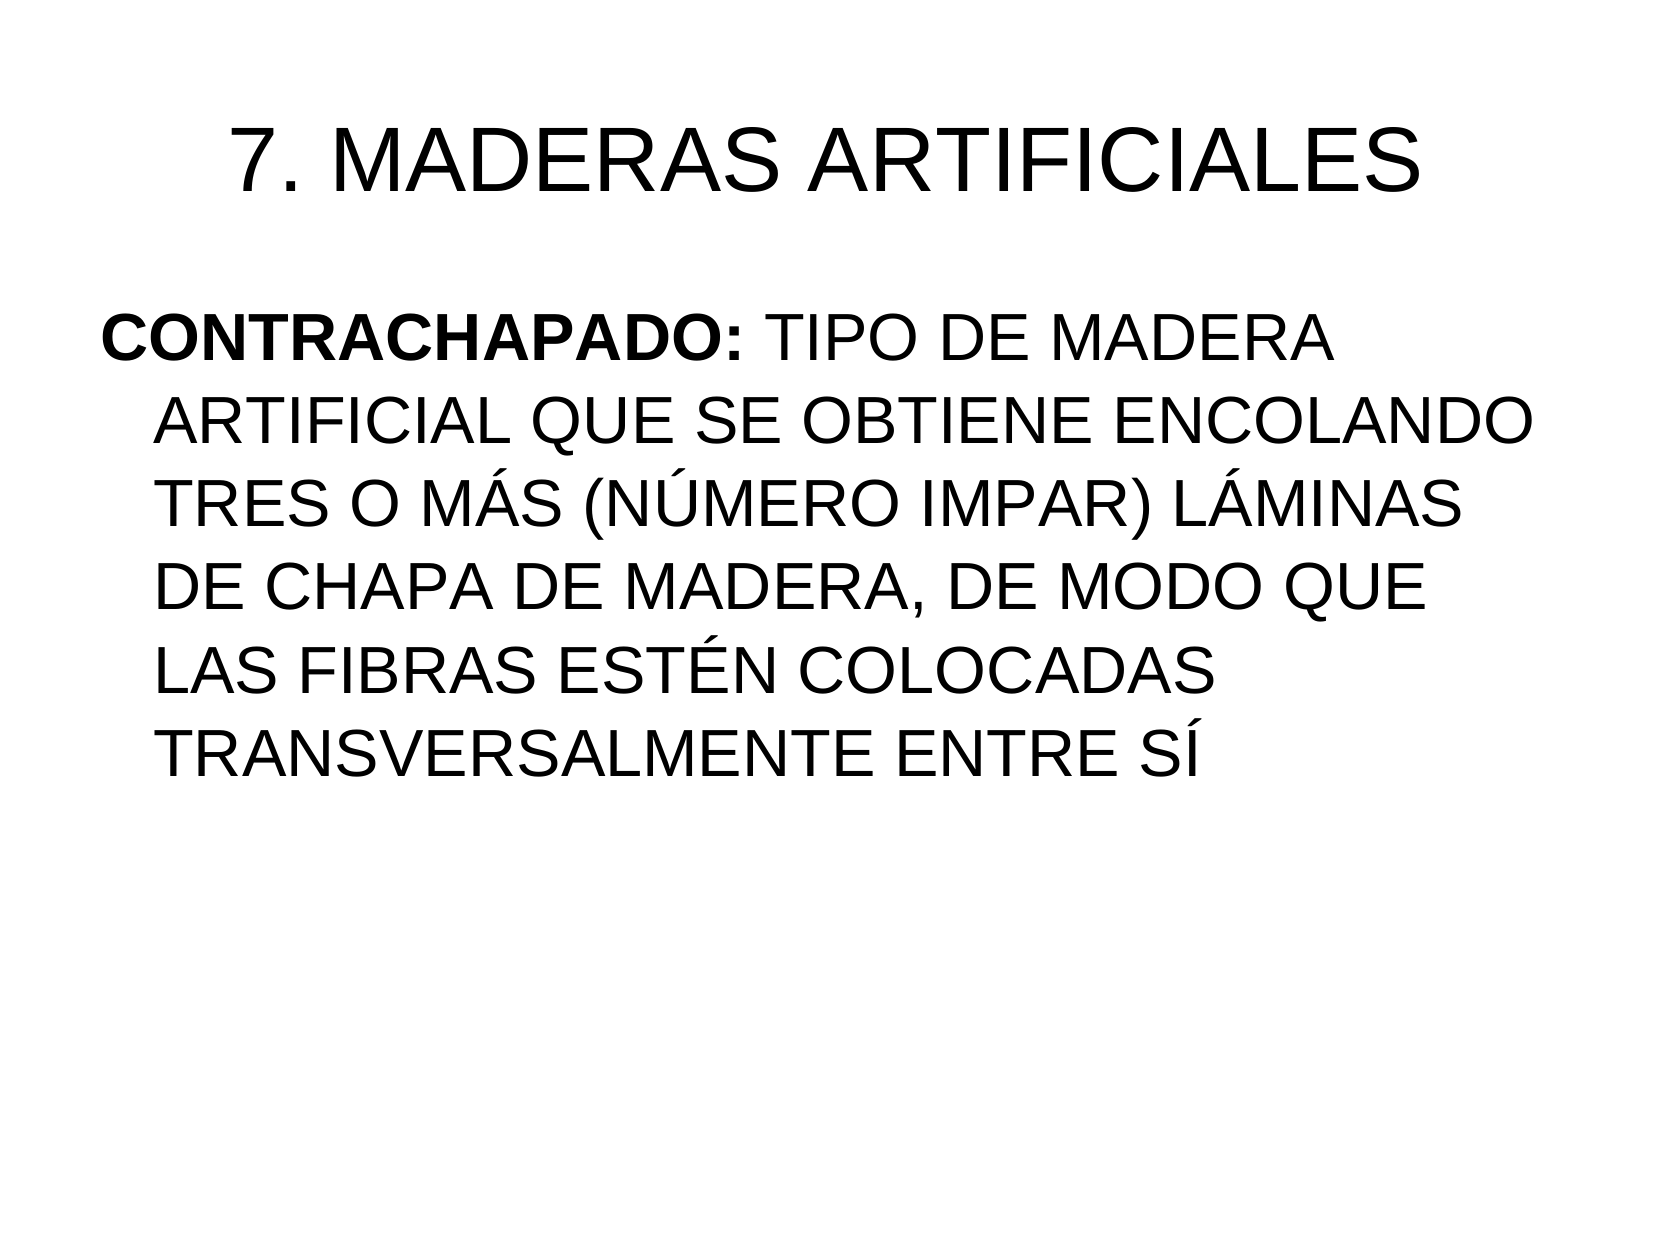

# 7. MADERAS ARTIFICIALES
CONTRACHAPADO: TIPO DE MADERA ARTIFICIAL QUE SE OBTIENE ENCOLANDO TRES O MÁS (NÚMERO IMPAR) LÁMINAS DE CHAPA DE MADERA, DE MODO QUE LAS FIBRAS ESTÉN COLOCADAS TRANSVERSALMENTE ENTRE SÍ